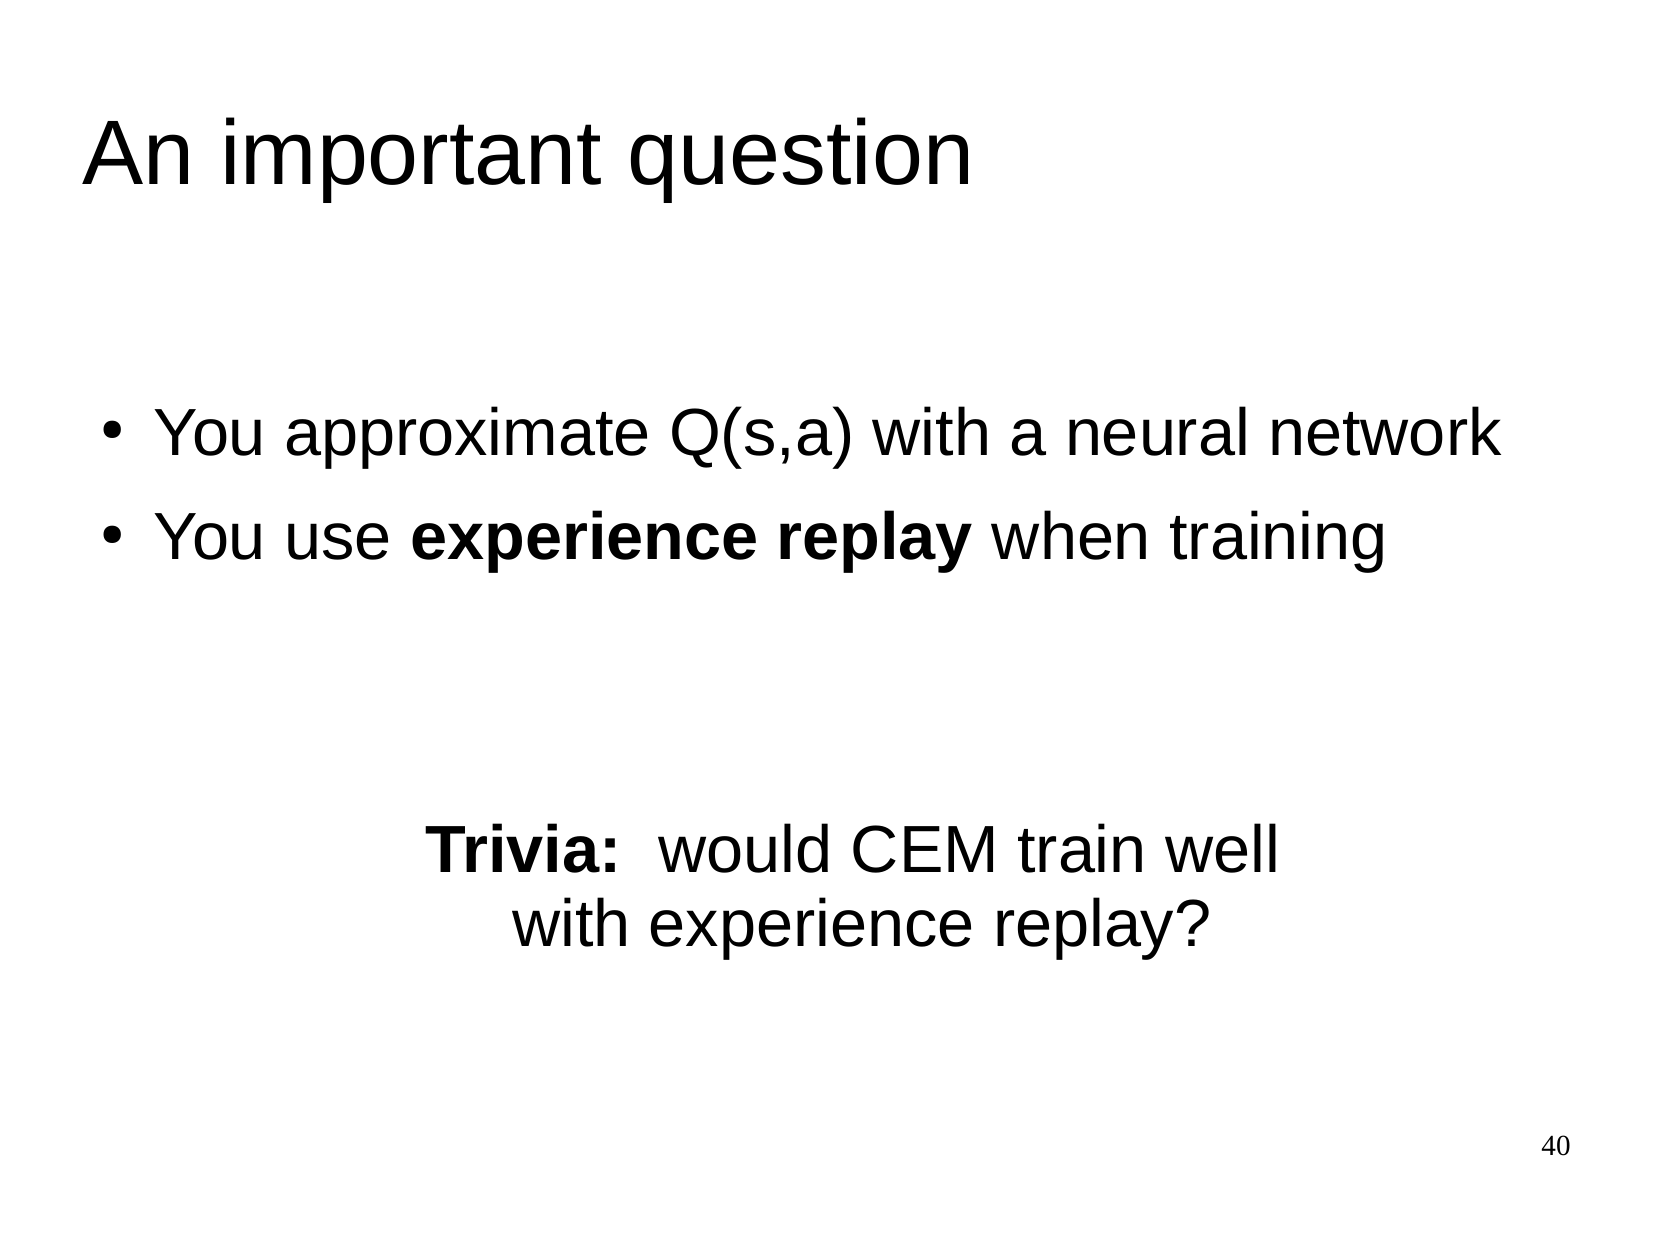

# An important question
You approximate Q(s,a) with a neural network
You use experience replay when training
Trivia: would CEM train well
with experience replay?
40